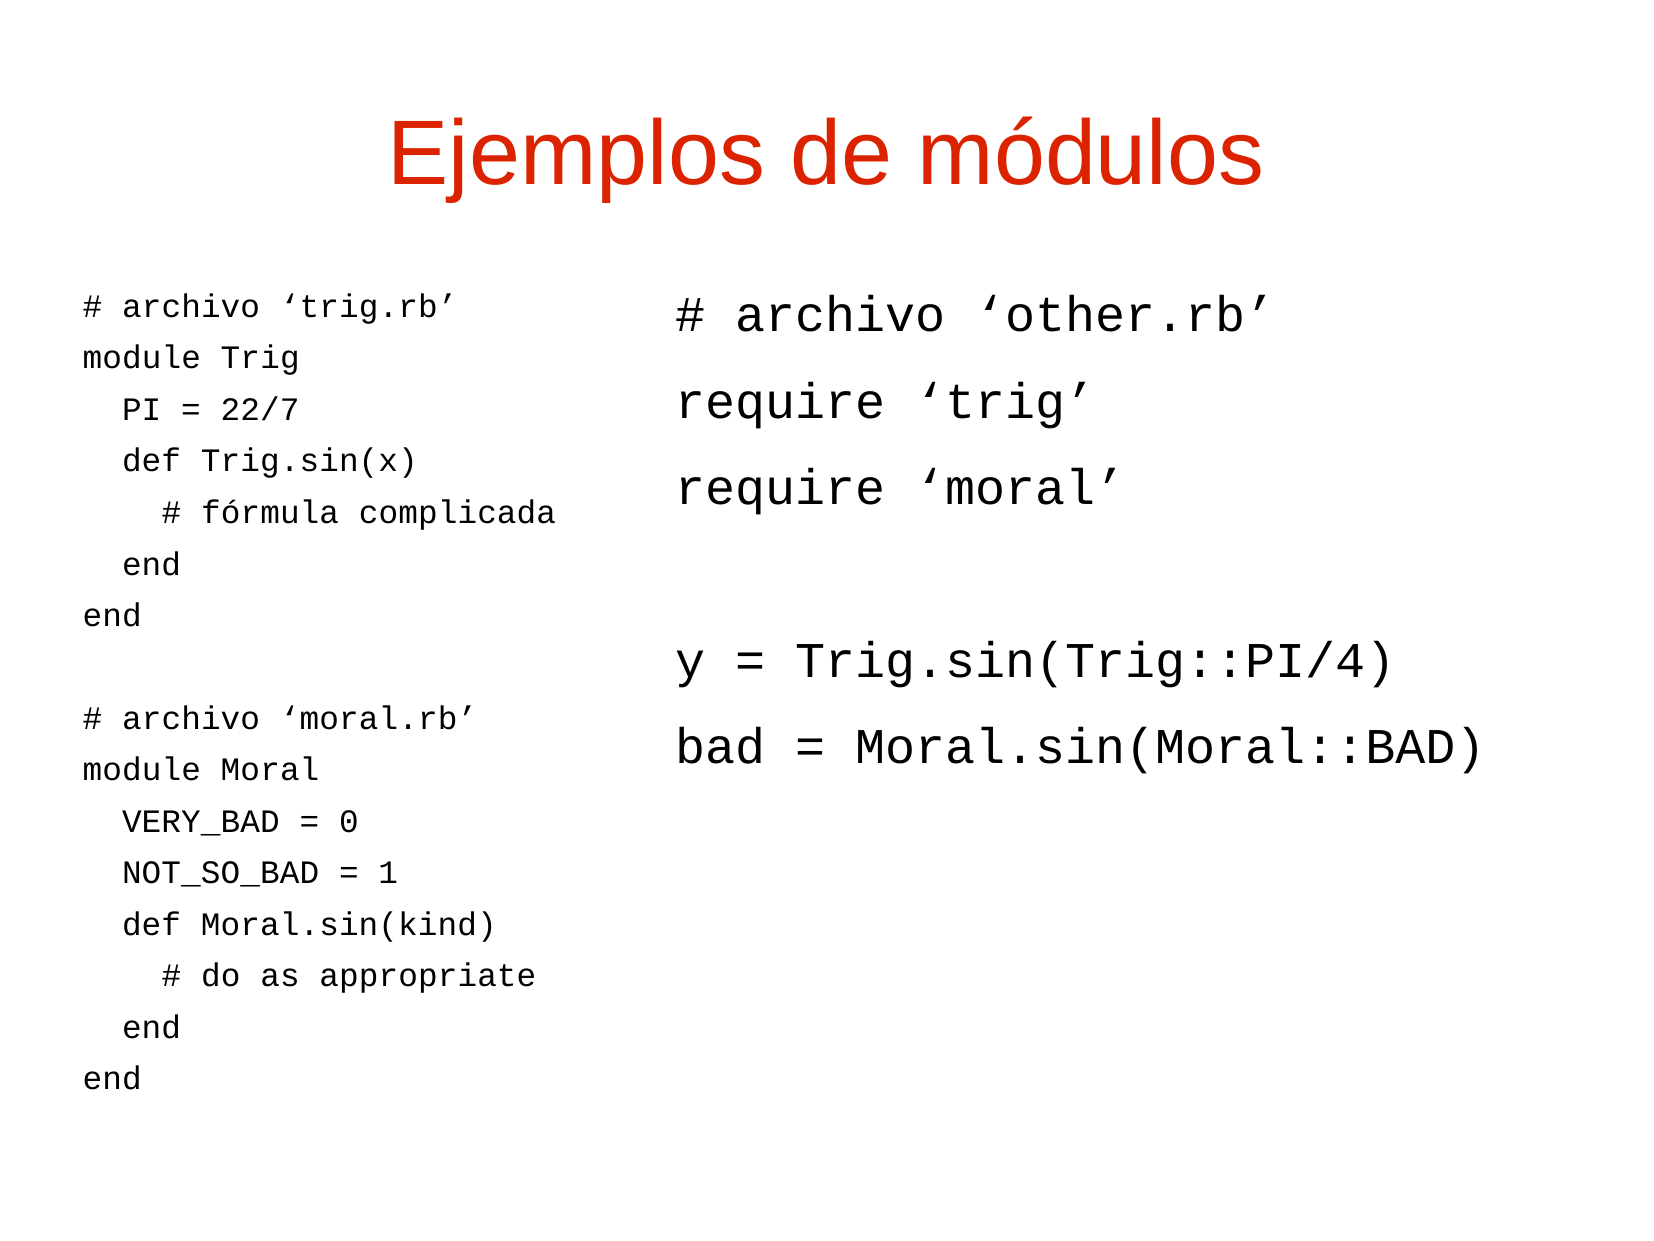

# Ejemplos de módulos
# archivo ‘trig.rb’
module Trig
 PI = 22/7
 def Trig.sin(x)
 # fórmula complicada
 end
end
# archivo ‘moral.rb’
module Moral
 VERY_BAD = 0
 NOT_SO_BAD = 1
 def Moral.sin(kind)
 # do as appropriate
 end
end
# archivo ‘other.rb’
require ‘trig’
require ‘moral’
y = Trig.sin(Trig::PI/4)
bad = Moral.sin(Moral::BAD)